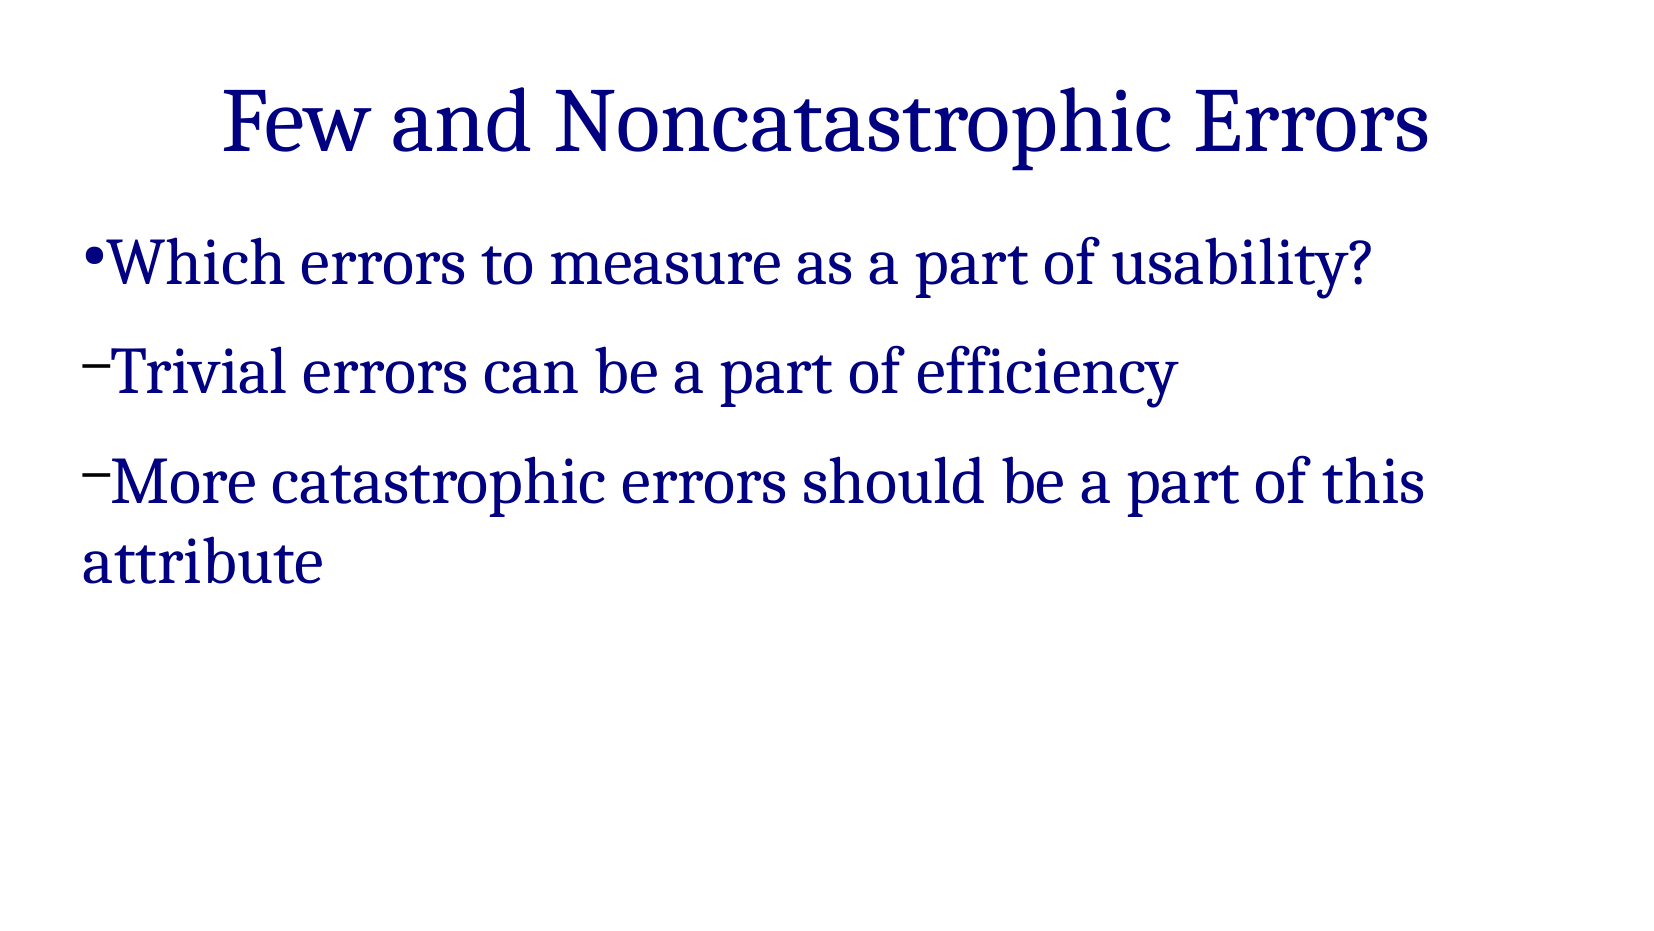

# Few and Noncatastrophic Errors
Which errors to measure as a part of usability?
Trivial errors can be a part of efficiency
More catastrophic errors should be a part of this attribute